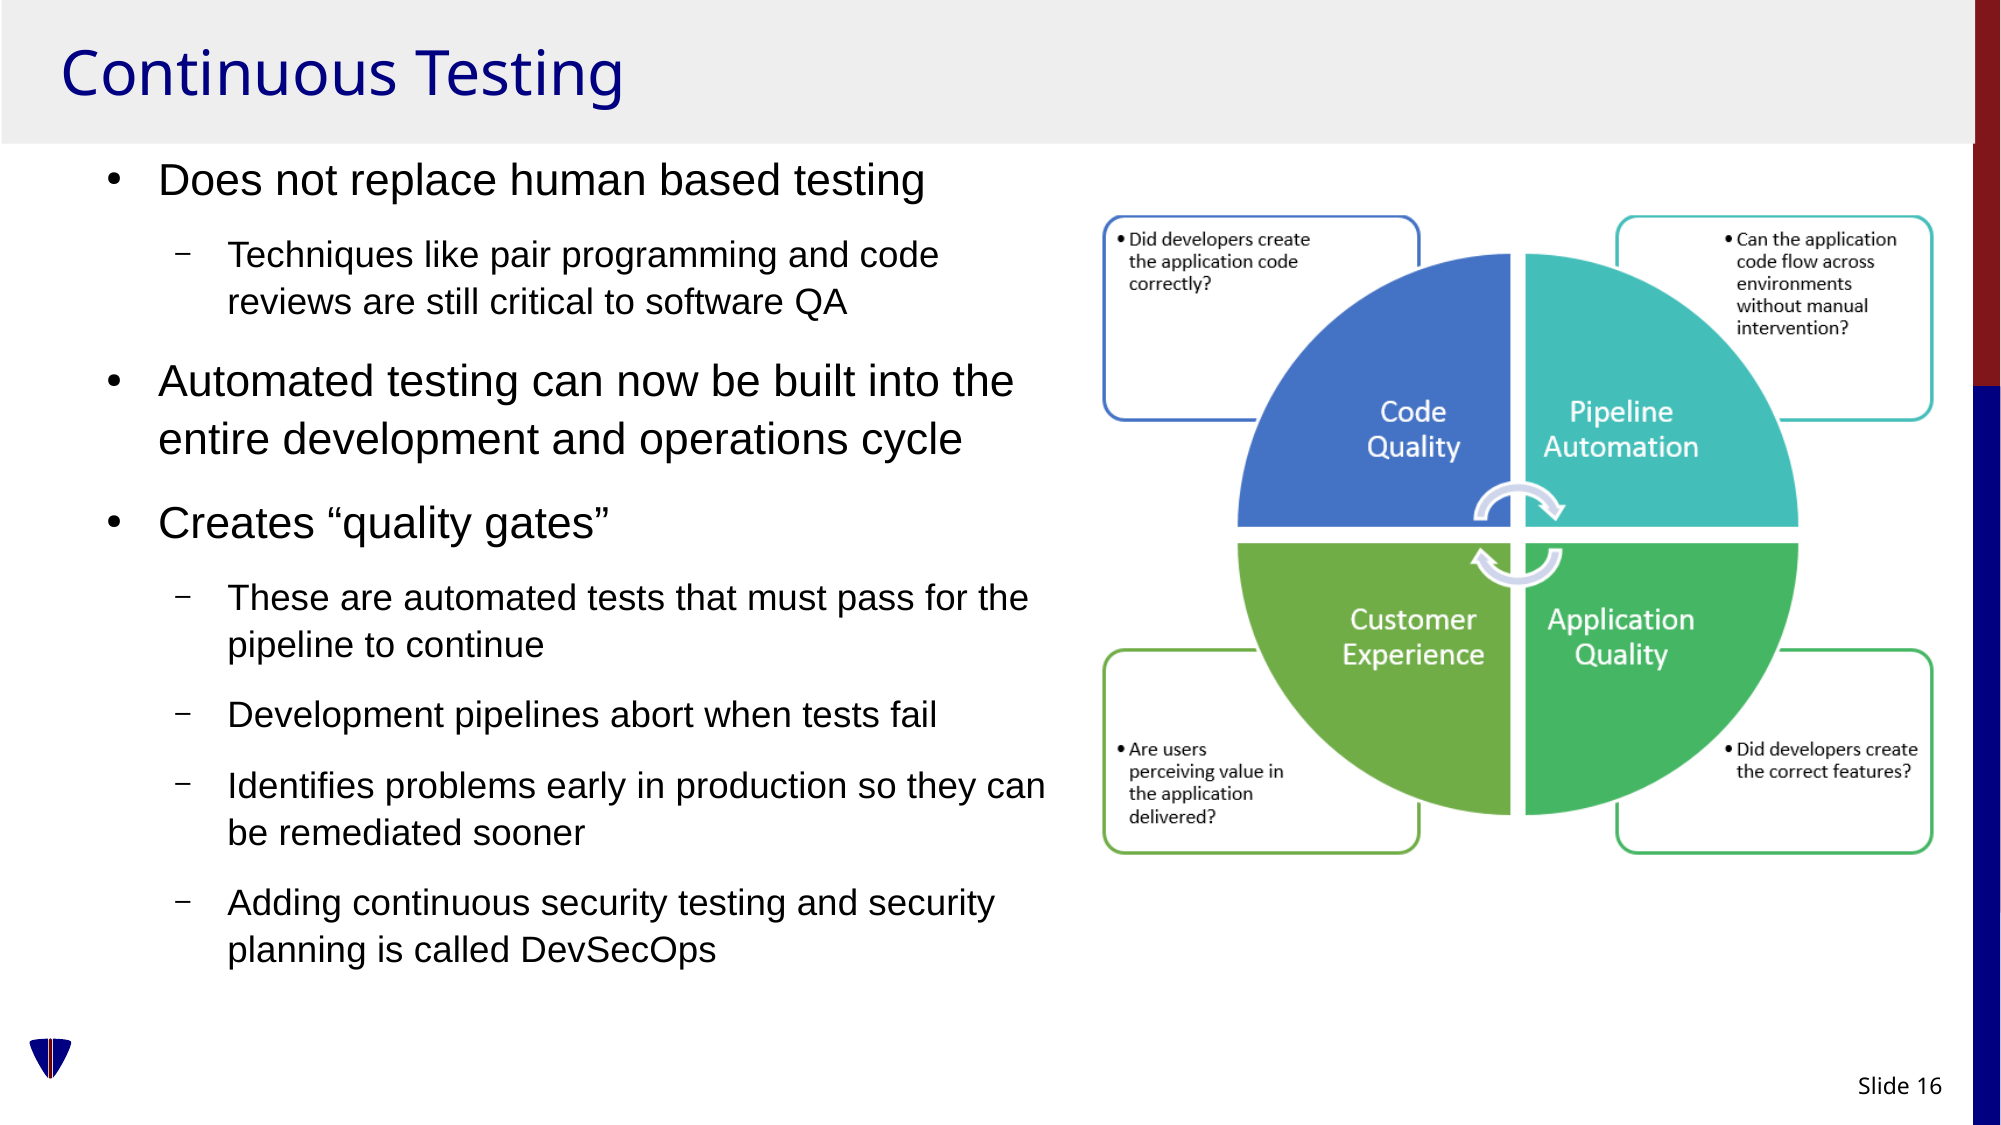

# Continuous Testing
Does not replace human based testing
Techniques like pair programming and code reviews are still critical to software QA
Automated testing can now be built into the entire development and operations cycle
Creates “quality gates”
These are automated tests that must pass for the pipeline to continue
Development pipelines abort when tests fail
Identifies problems early in production so they can be remediated sooner
Adding continuous security testing and security planning is called DevSecOps